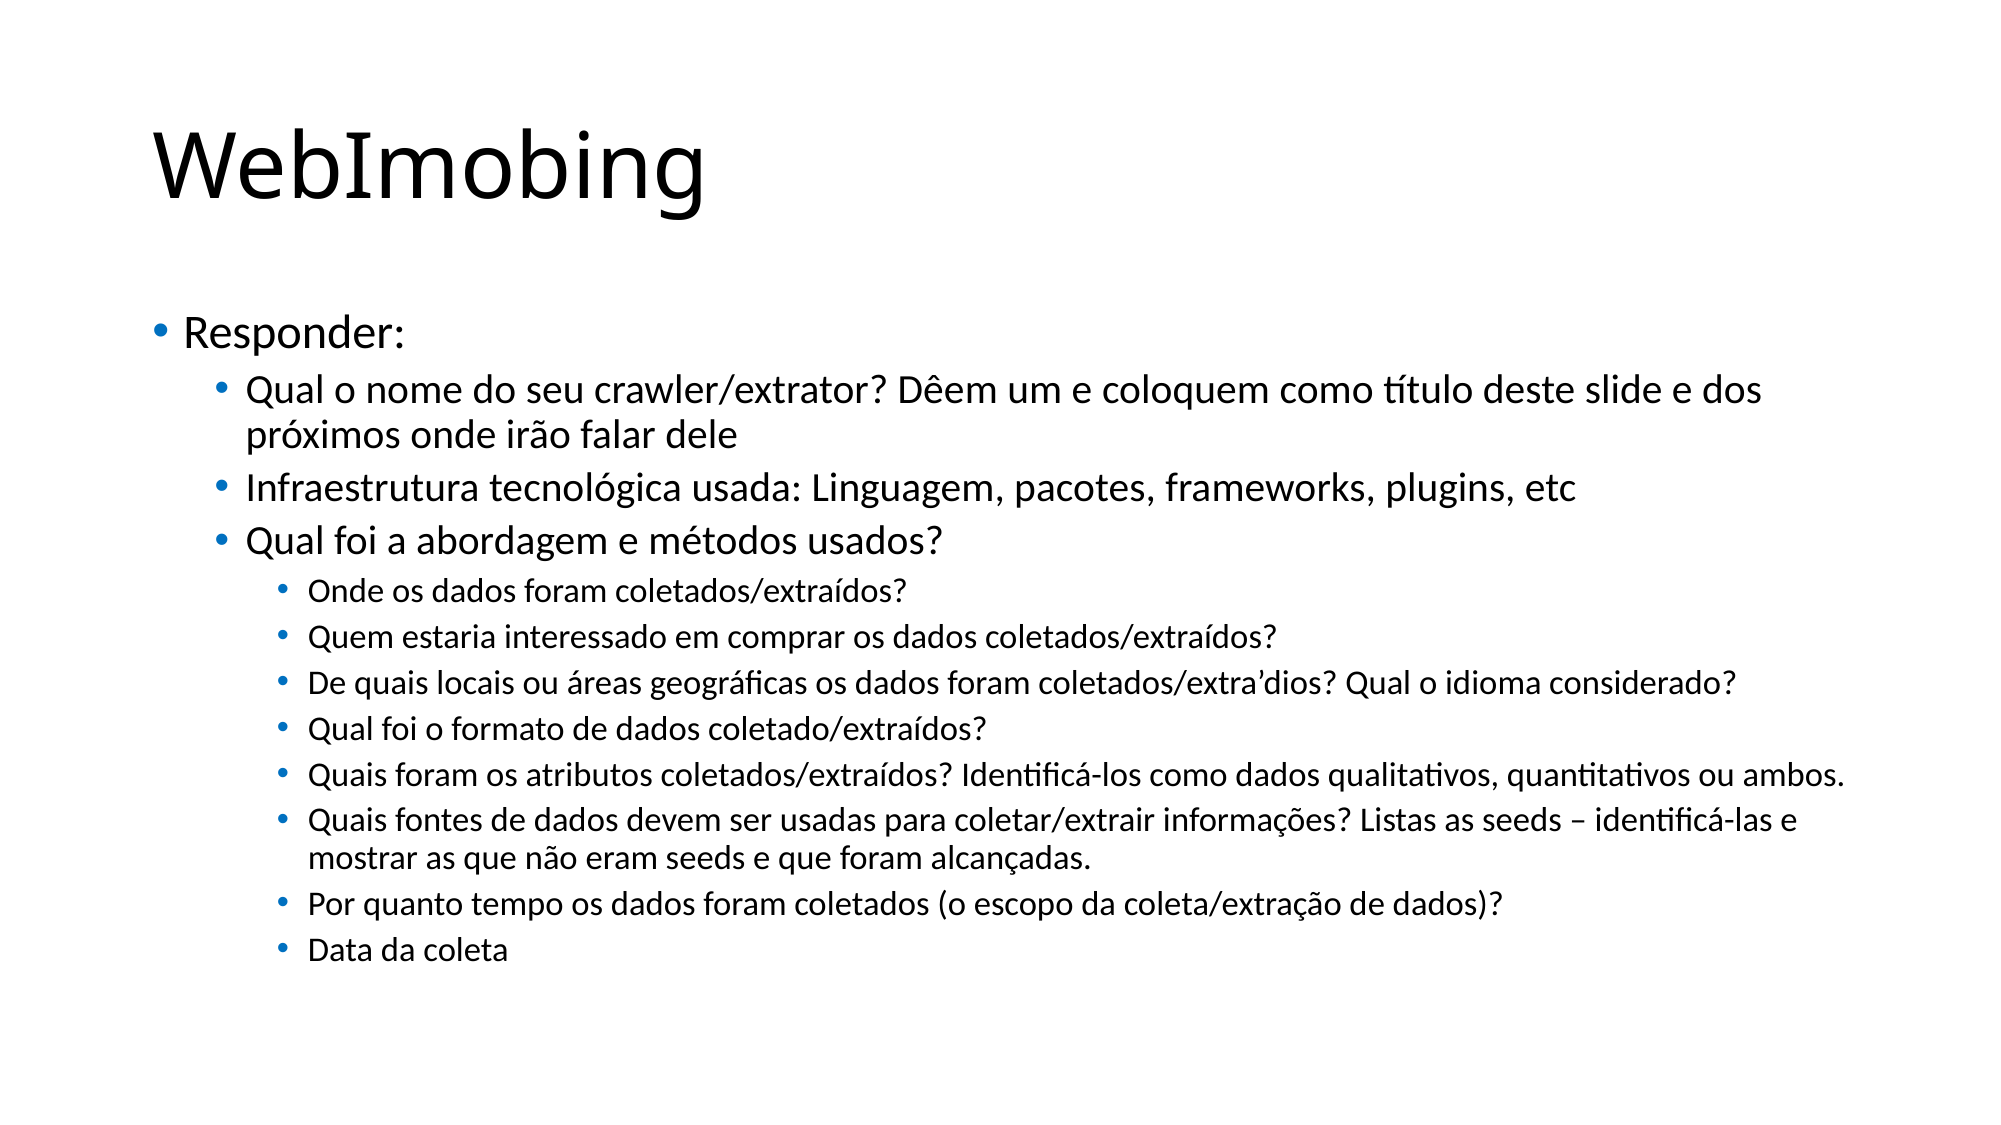

WebImobing
Responder:
Qual o nome do seu crawler/extrator? Dêem um e coloquem como título deste slide e dos próximos onde irão falar dele
Infraestrutura tecnológica usada: Linguagem, pacotes, frameworks, plugins, etc
Qual foi a abordagem e métodos usados?
Onde os dados foram coletados/extraídos?
Quem estaria interessado em comprar os dados coletados/extraídos?
De quais locais ou áreas geográficas os dados foram coletados/extra’dios? Qual o idioma considerado?
Qual foi o formato de dados coletado/extraídos?
Quais foram os atributos coletados/extraídos? Identificá-los como dados qualitativos, quantitativos ou ambos.
Quais fontes de dados devem ser usadas para coletar/extrair informações? Listas as seeds – identificá-las e mostrar as que não eram seeds e que foram alcançadas.
Por quanto tempo os dados foram coletados (o escopo da coleta/extração de dados)?
Data da coleta